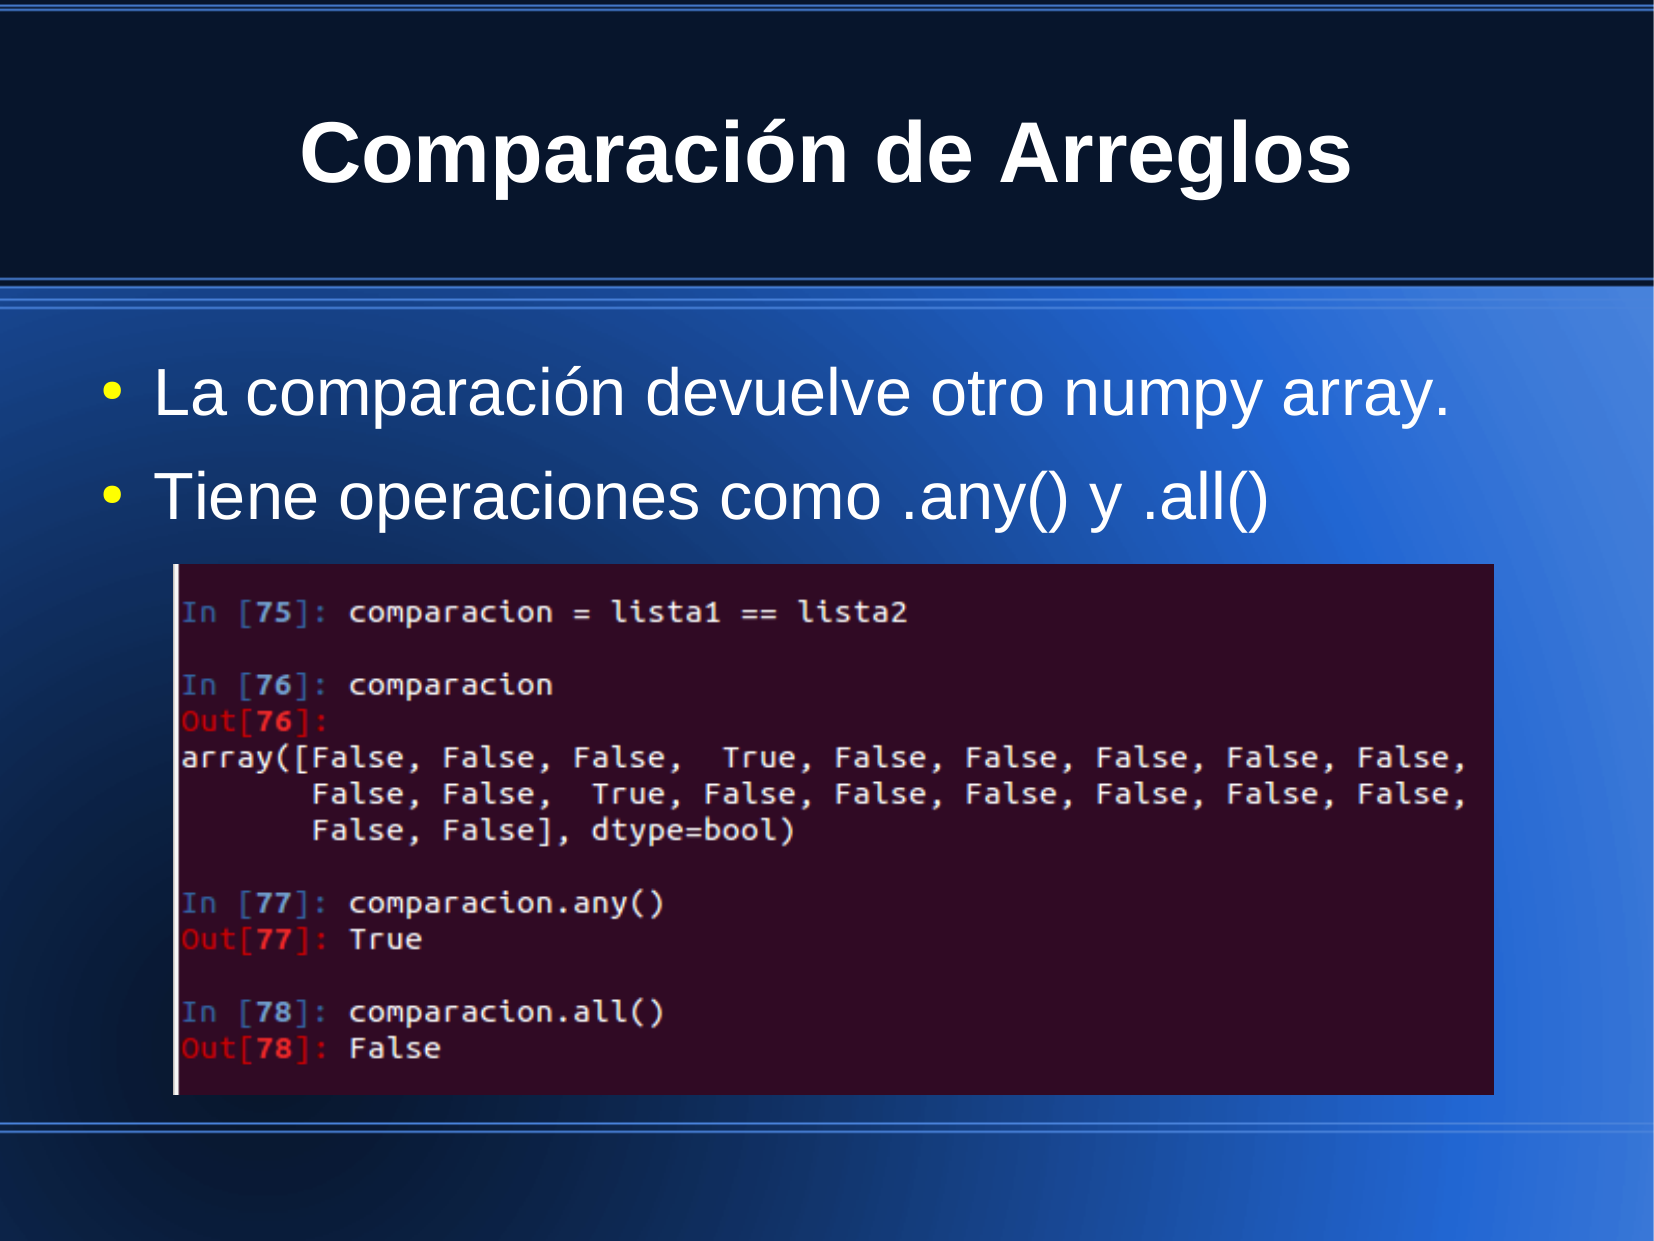

# Comparación de Arreglos
La comparación devuelve otro numpy array.
Tiene operaciones como .any() y .all()